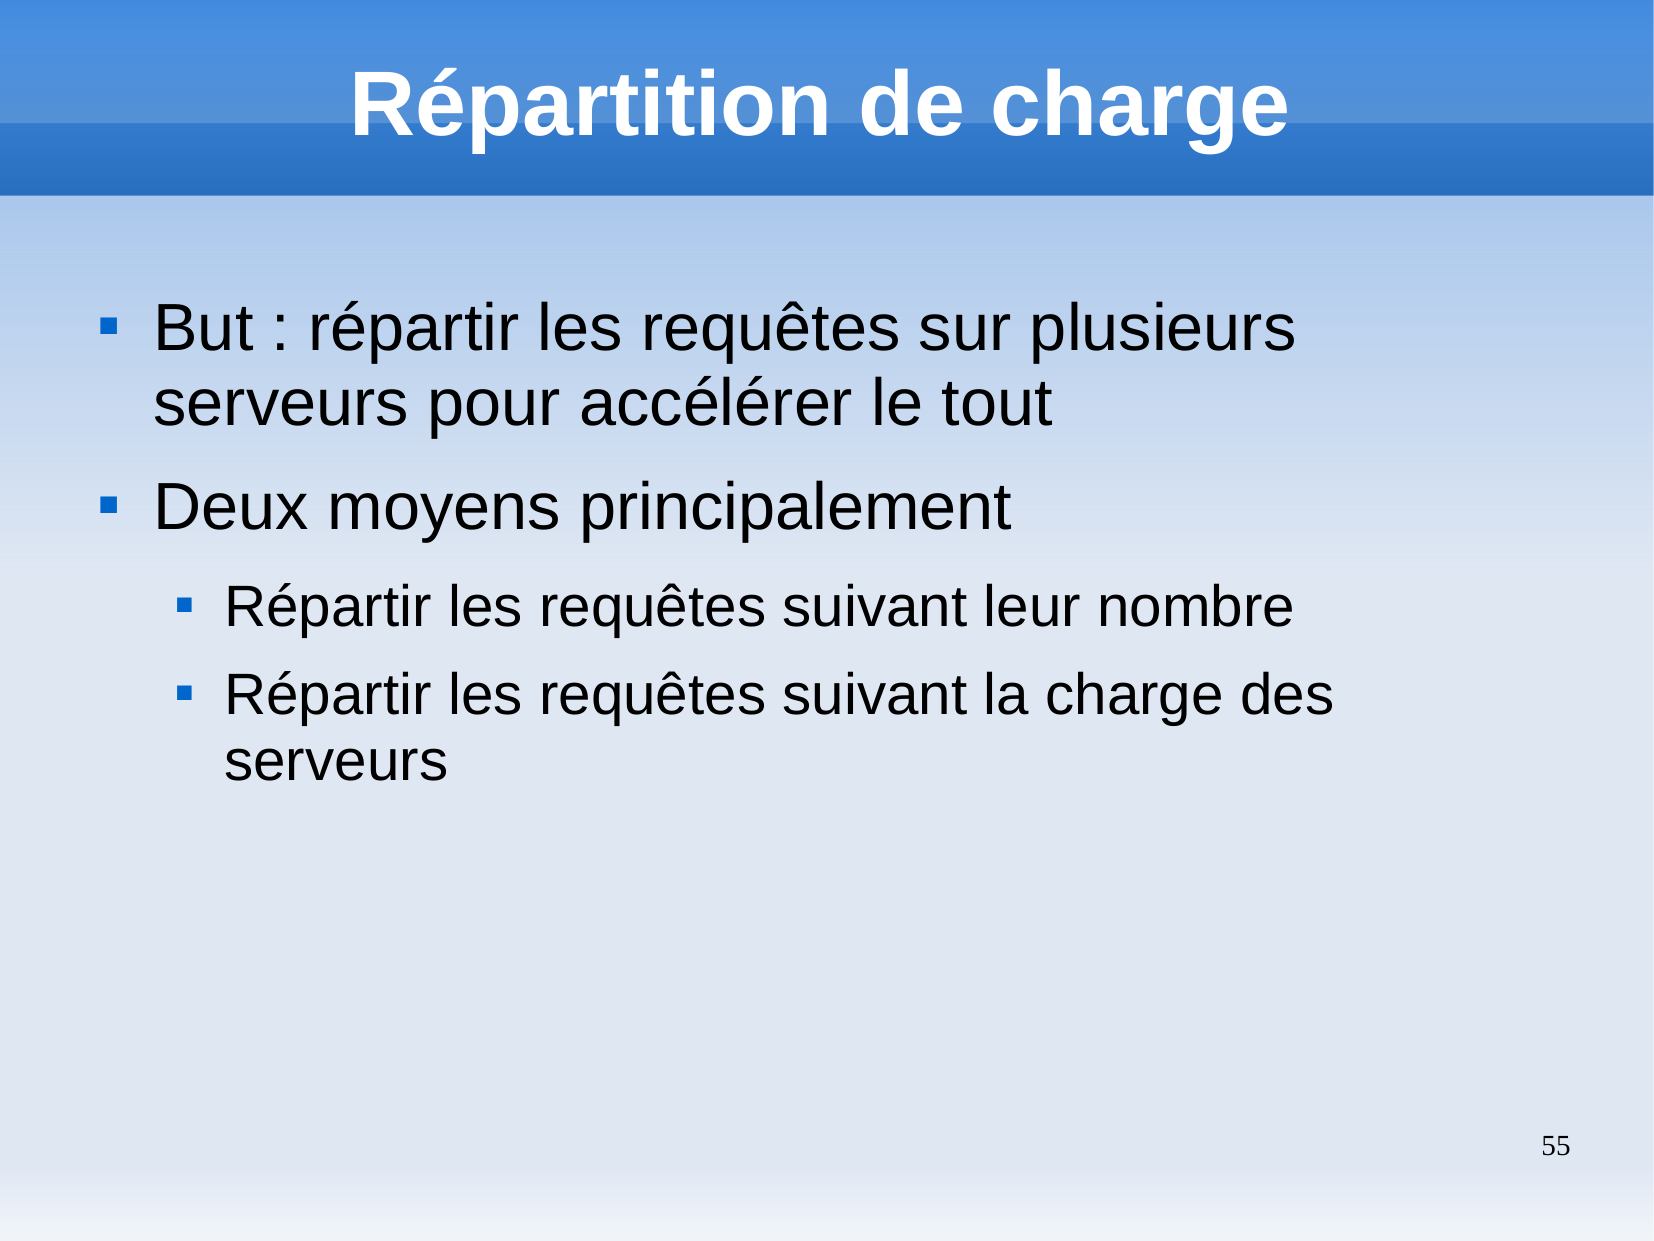

# Répartition de charge
But : répartir les requêtes sur plusieurs serveurs pour accélérer le tout
Deux moyens principalement
Répartir les requêtes suivant leur nombre
Répartir les requêtes suivant la charge des serveurs
55